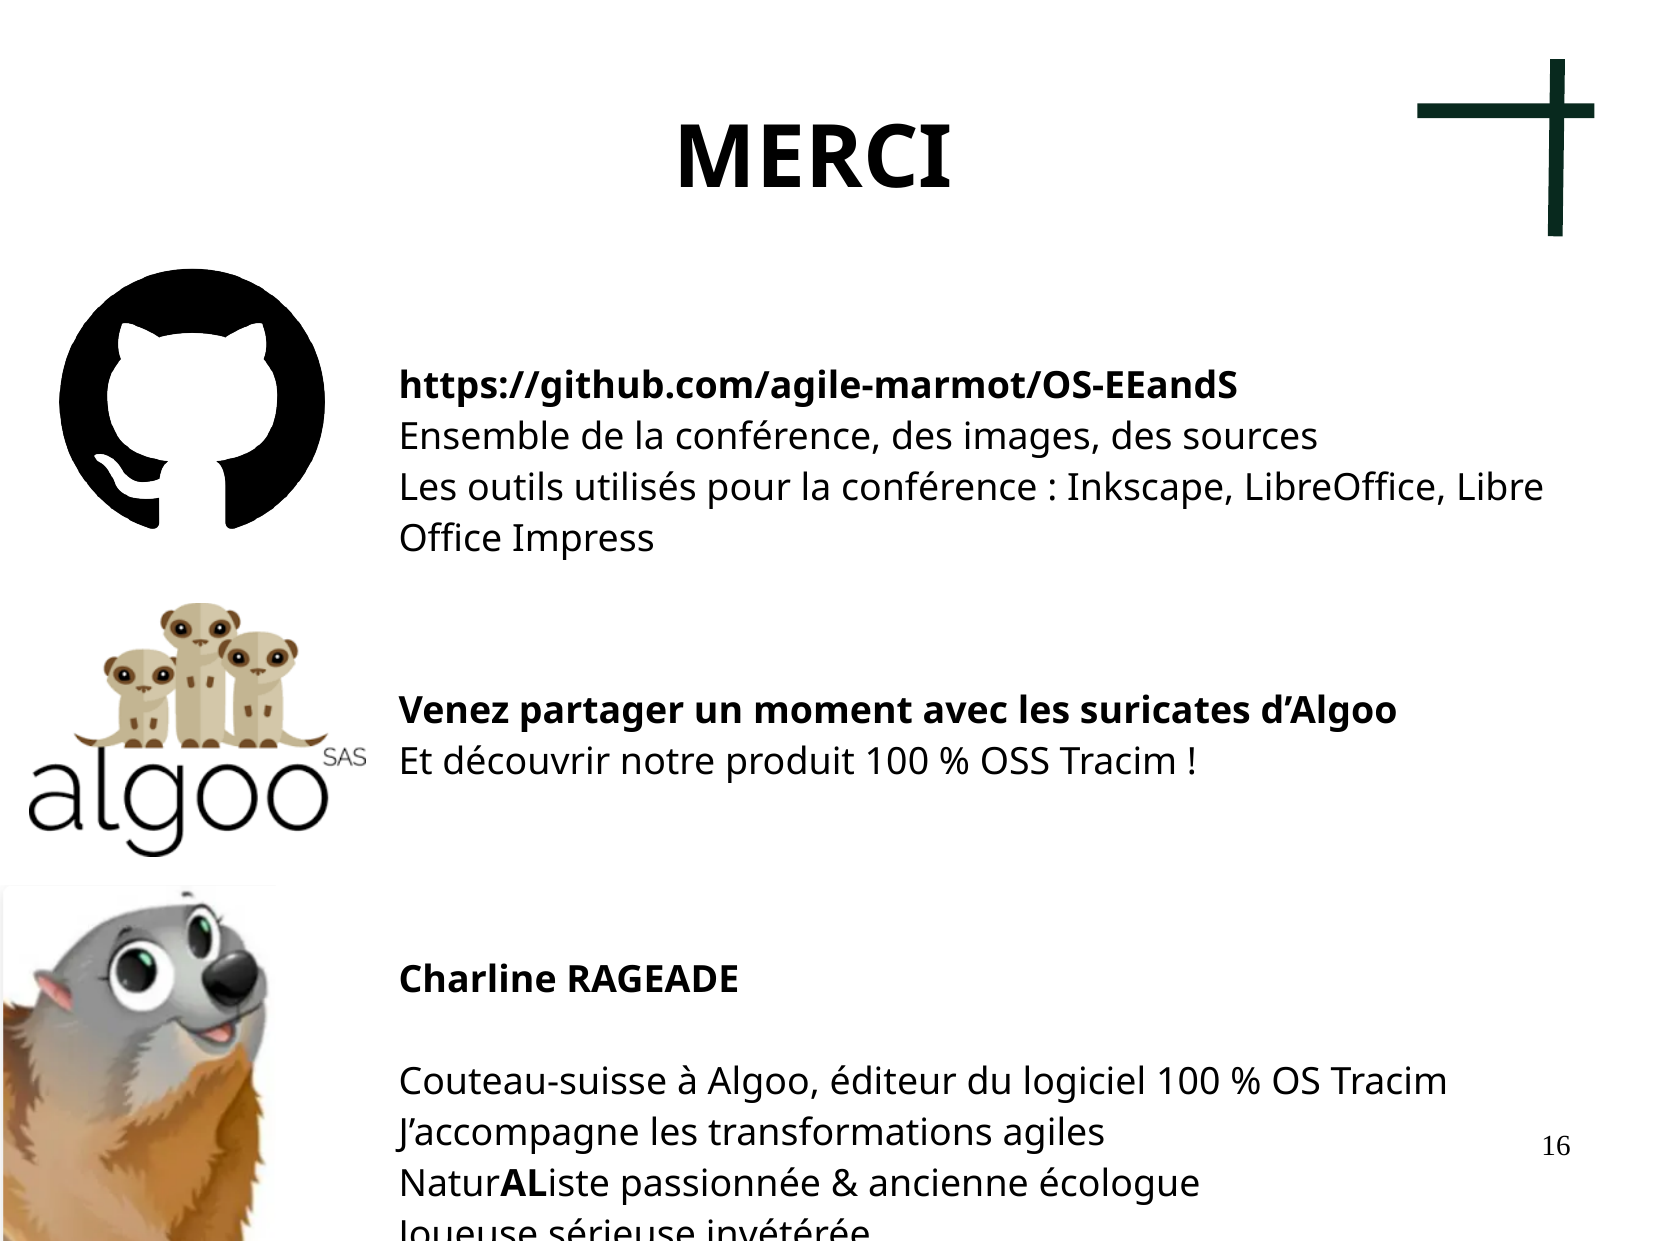

MERCI
https://github.com/agile-marmot/OS-EEandS
Ensemble de la conférence, des images, des sources
Les outils utilisés pour la conférence : Inkscape, LibreOffice, Libre Office Impress
Venez partager un moment avec les suricates d’Algoo
Et découvrir notre produit 100 % OSS Tracim !
Charline RAGEADE
Couteau-suisse à Algoo, éditeur du logiciel 100 % OS Tracim
J’accompagne les transformations agiles
NaturAListe passionnée & ancienne écologue
Joueuse sérieuse invétérée
16